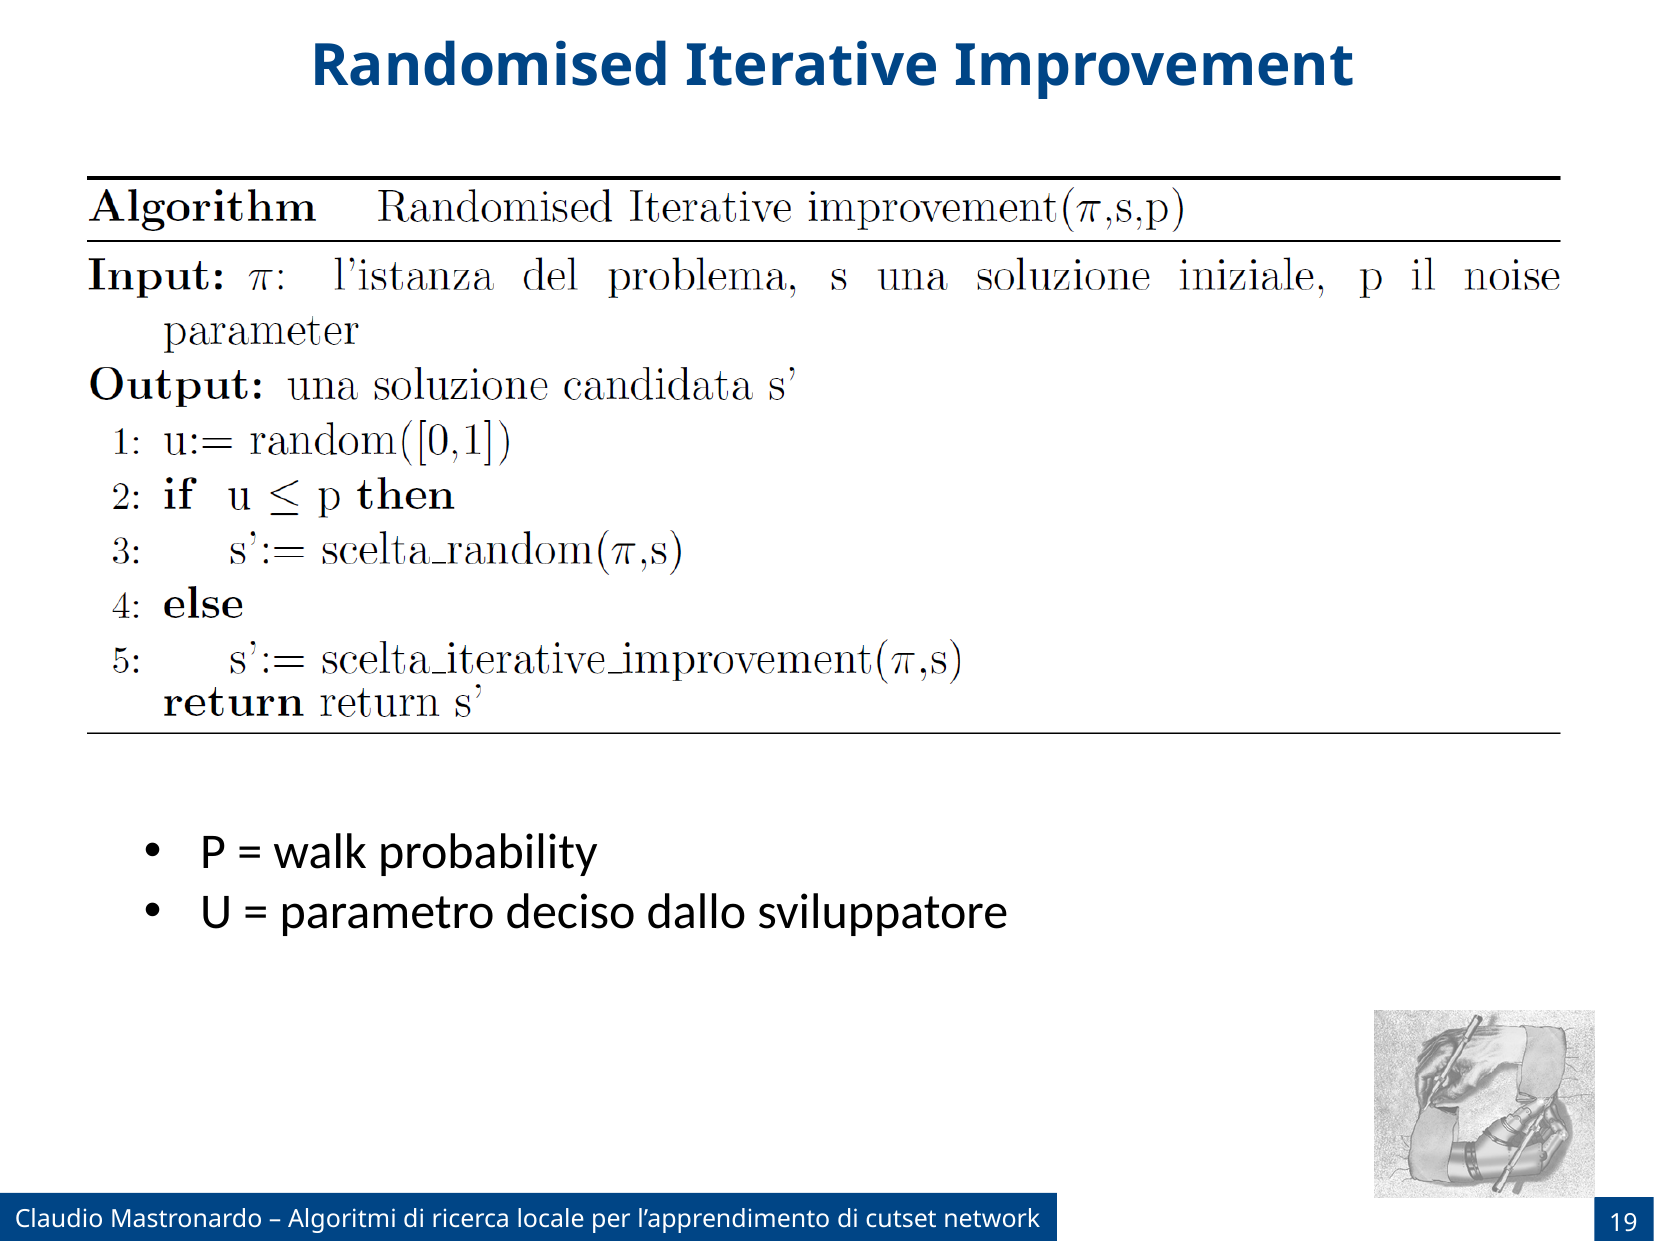

# Randomised Iterative Improvement
P = walk probability
U = parametro deciso dallo sviluppatore